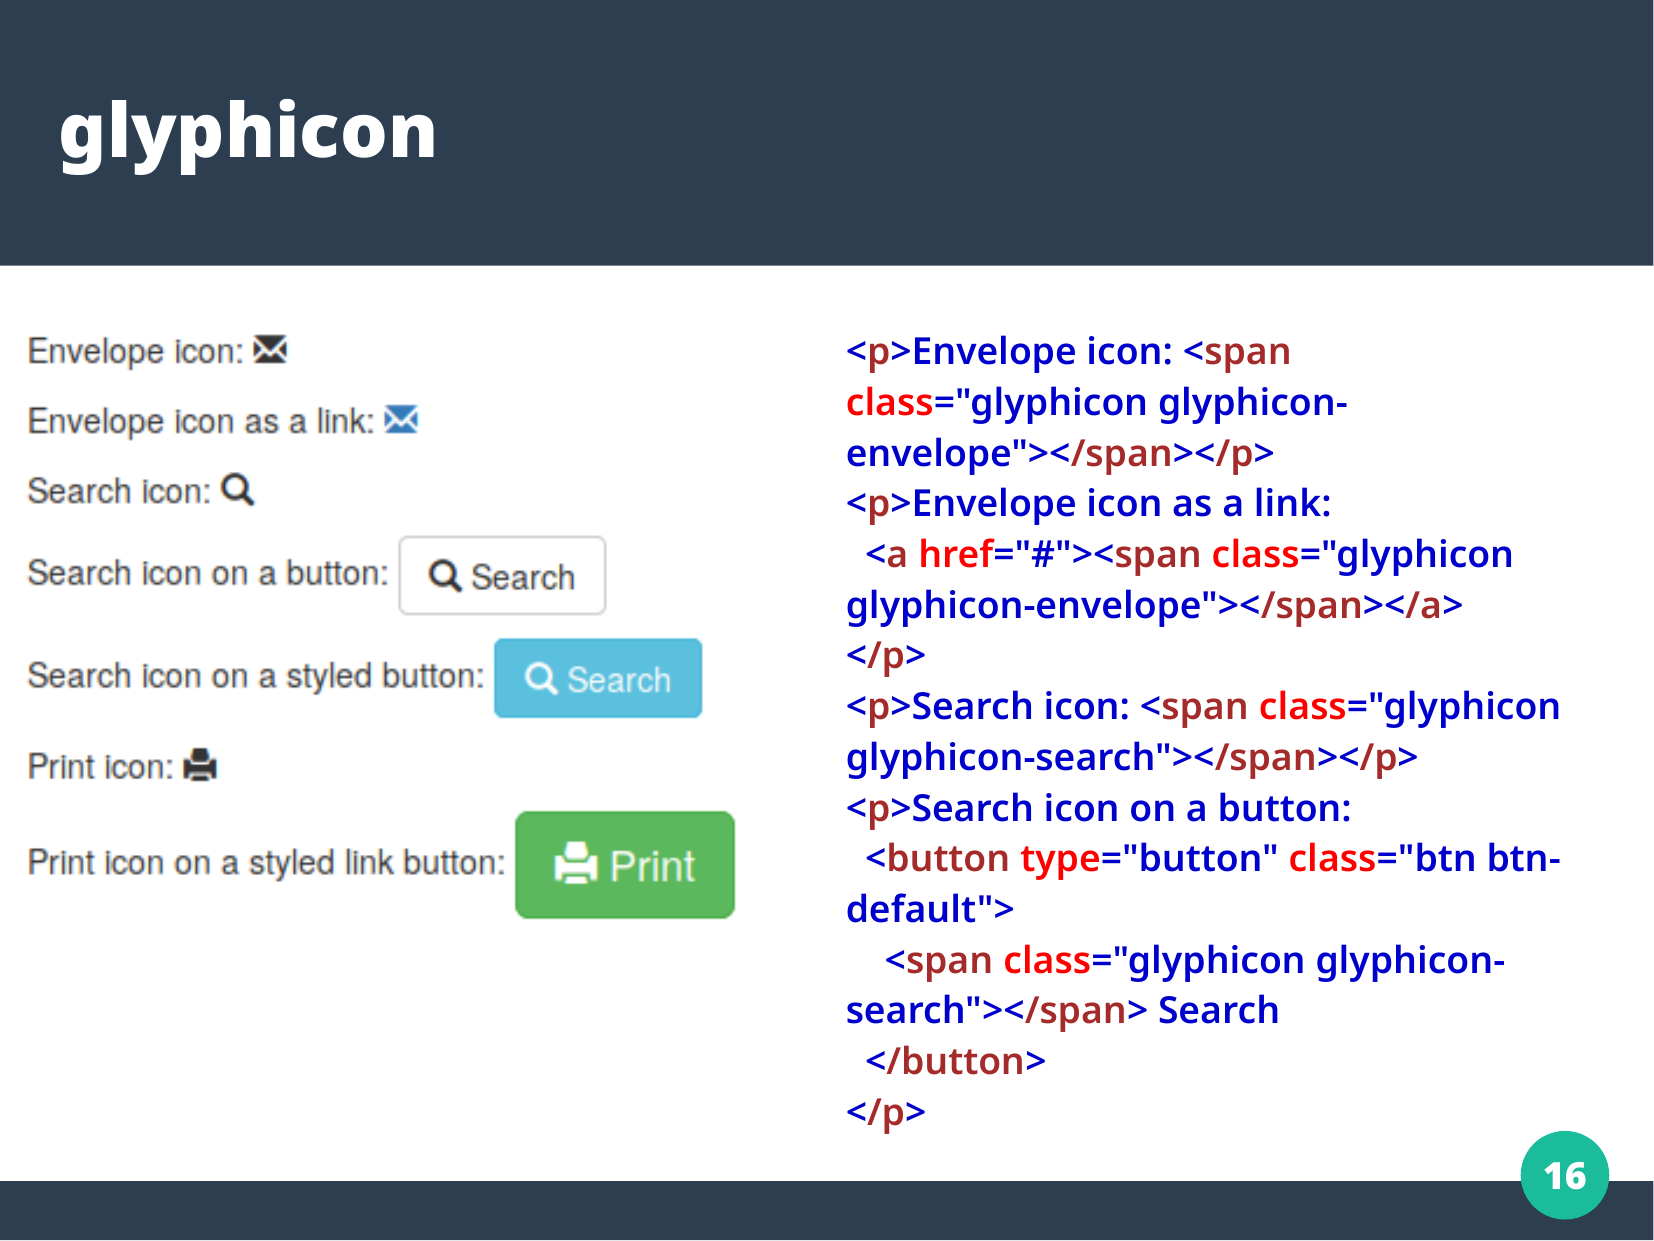

# glyphicon
<p>Envelope icon: <span class="glyphicon glyphicon-envelope"></span></p>
<p>Envelope icon as a link:
  <a href="#"><span class="glyphicon glyphicon-envelope"></span></a>
</p>
<p>Search icon: <span class="glyphicon glyphicon-search"></span></p>
<p>Search icon on a button:
  <button type="button" class="btn btn-default">
    <span class="glyphicon glyphicon-search"></span> Search
  </button>
</p>
16